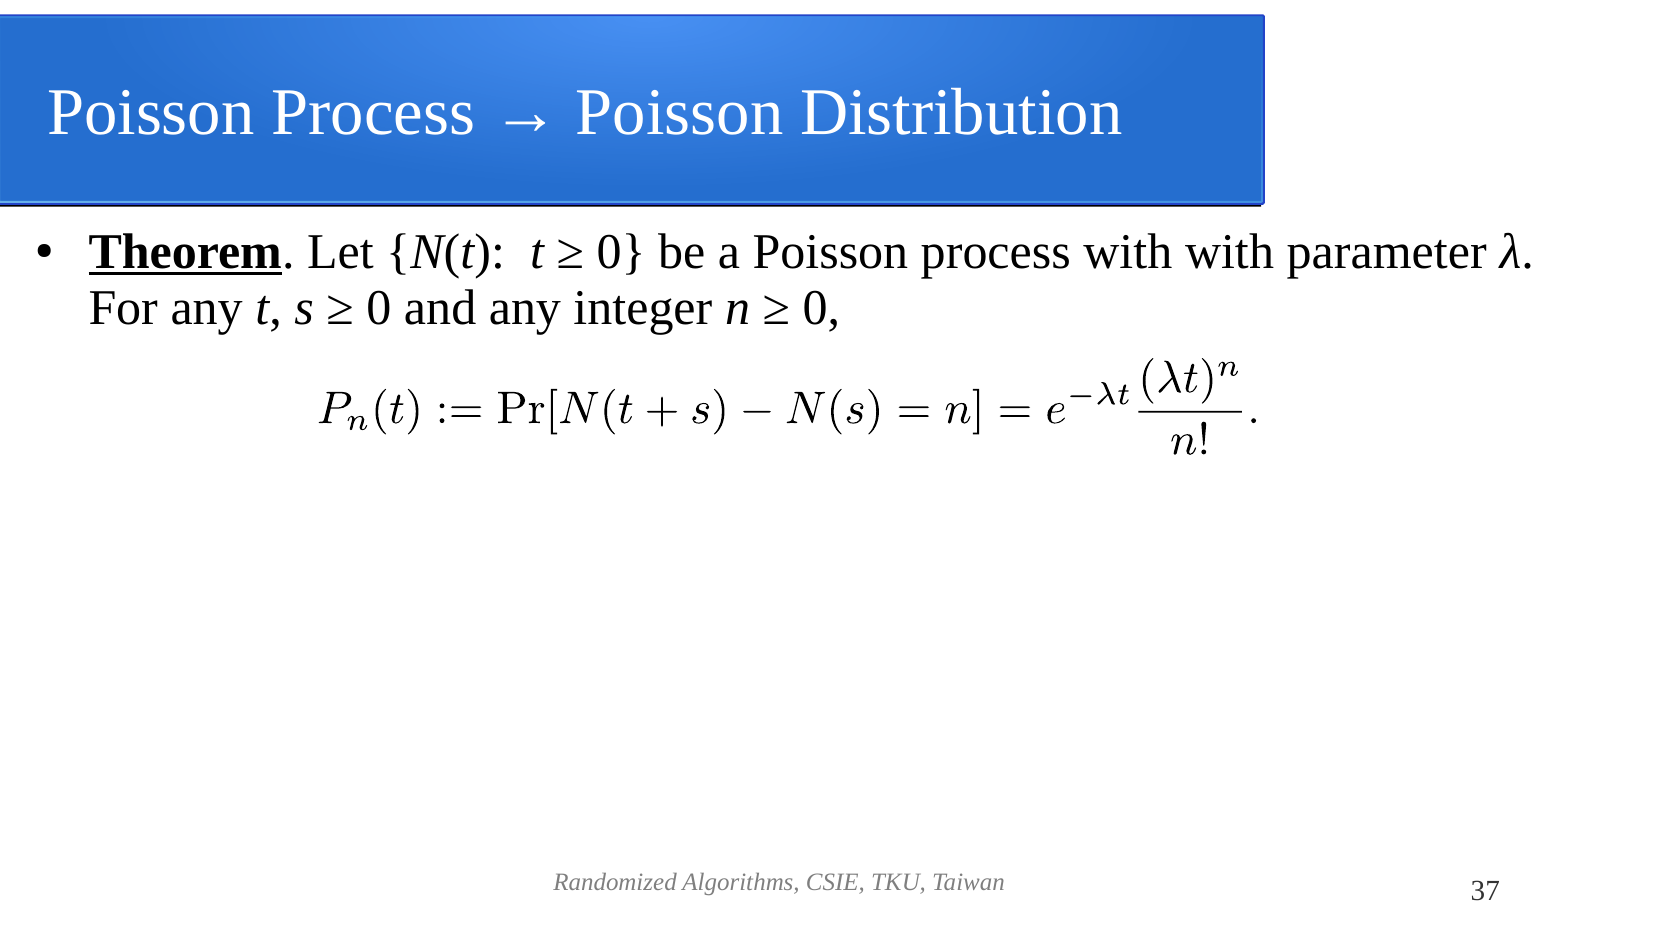

# Poisson Process → Poisson Distribution
Theorem. Let {N(t): t ≥ 0} be a Poisson process with with parameter λ. For any t, s ≥ 0 and any integer n ≥ 0,
Randomized Algorithms, CSIE, TKU, Taiwan
37